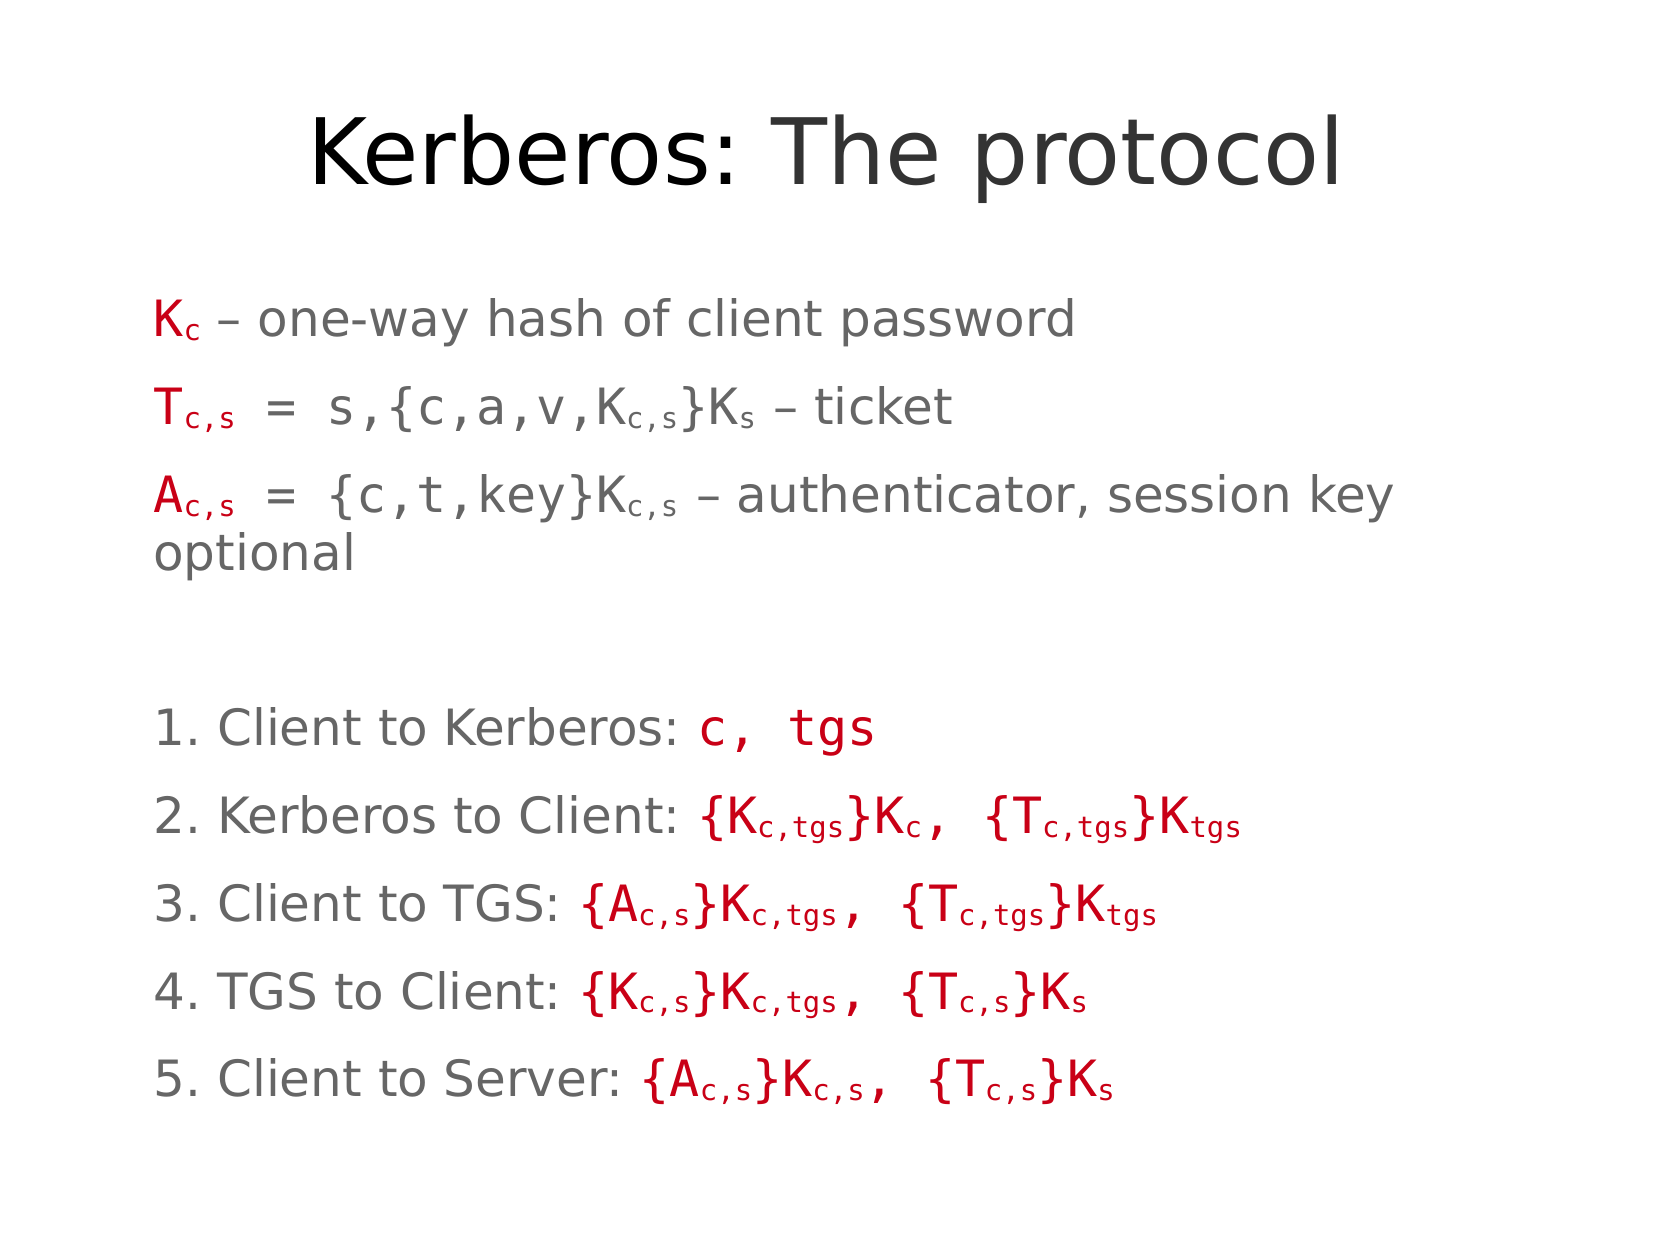

# Kerberos: The protocol
Kc – one-way hash of client password
Tc,s = s,{c,a,v,Kc,s}Ks – ticket
Ac,s = {c,t,key}Kc,s – authenticator, session key optional
1. Client to Kerberos: c, tgs
2. Kerberos to Client: {Kc,tgs}Kc, {Tc,tgs}Ktgs
3. Client to TGS: {Ac,s}Kc,tgs, {Tc,tgs}Ktgs
4. TGS to Client: {Kc,s}Kc,tgs, {Tc,s}Ks
5. Client to Server: {Ac,s}Kc,s, {Tc,s}Ks